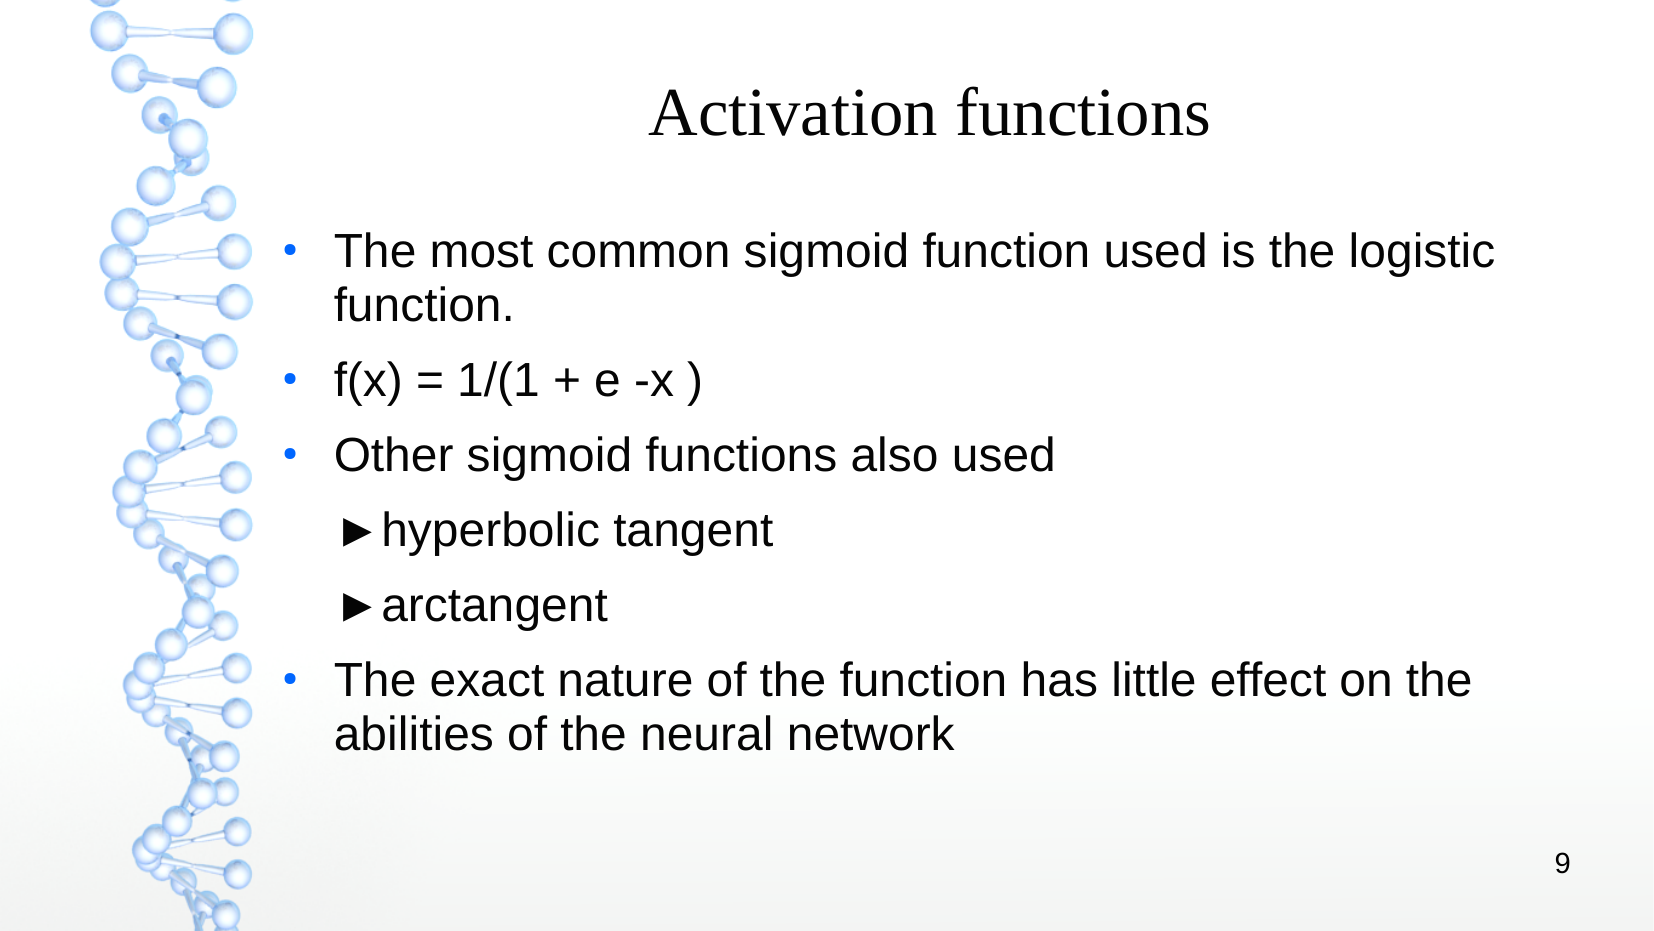

# Activation functions
The most common sigmoid function used is the logistic function.
f(x) = 1/(1 + e -x )
Other sigmoid functions also used
►hyperbolic tangent
►arctangent
The exact nature of the function has little effect on the abilities of the neural network
9